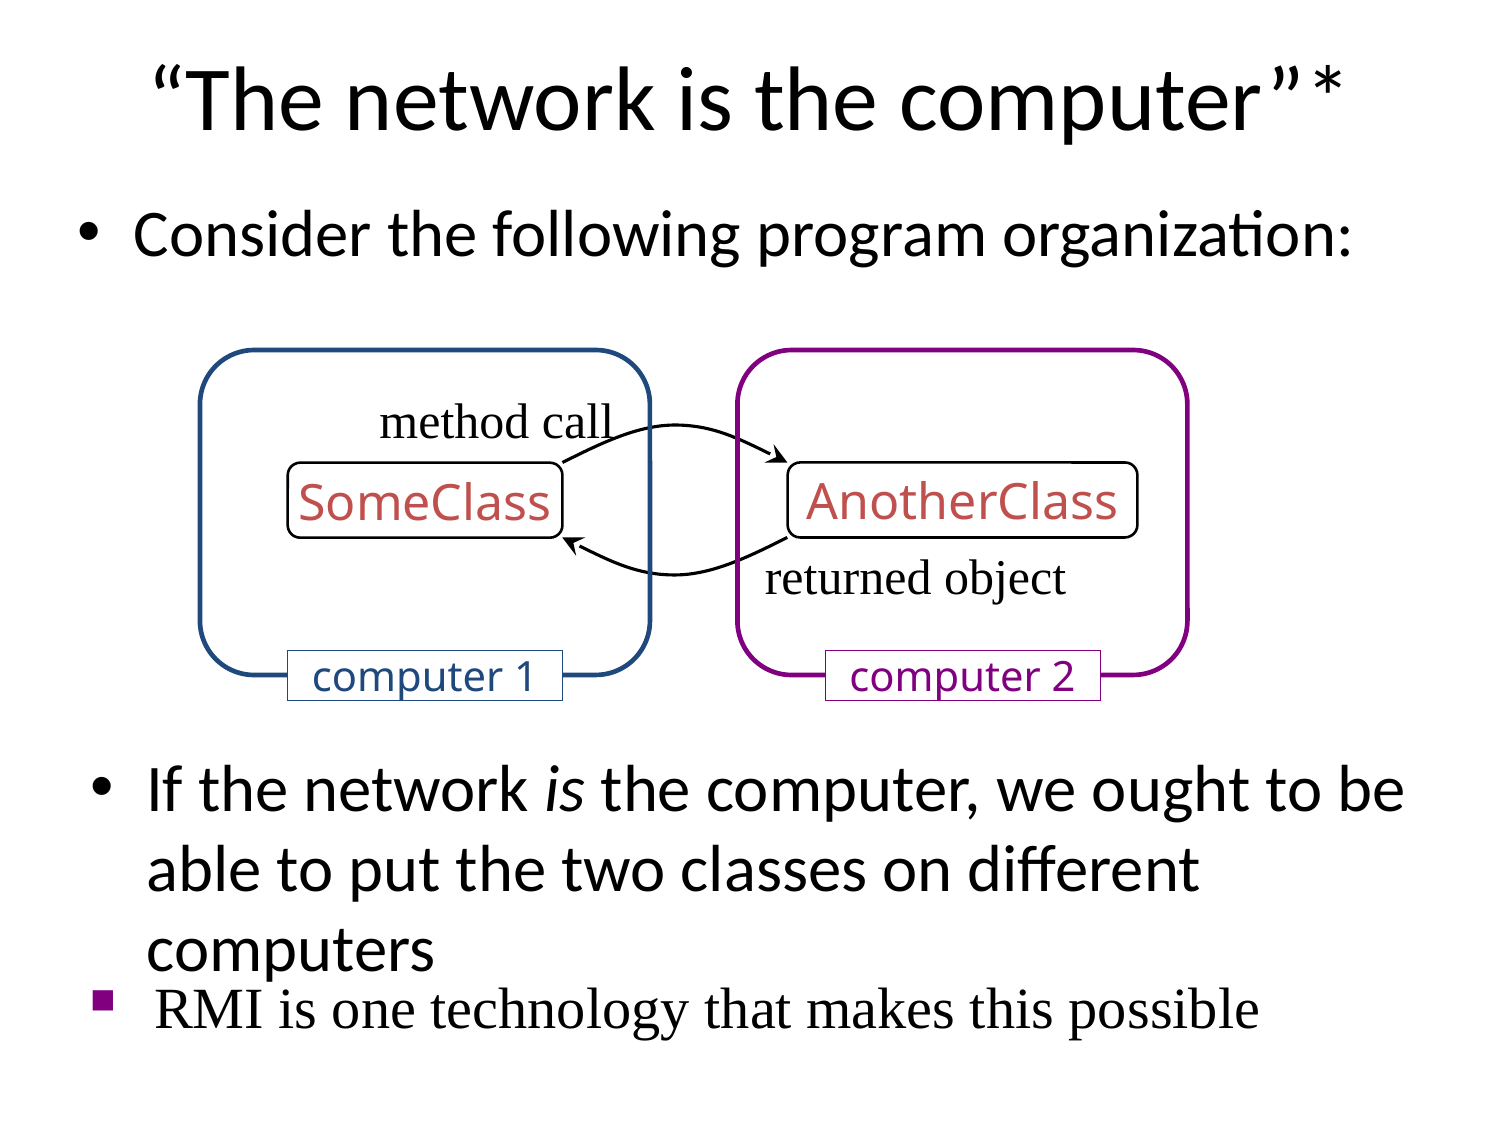

# “The network is the computer”*
Consider the following program organization:
computer 1
computer 2
method call
AnotherClass
SomeClass
returned object
If the network is the computer, we ought to be able to put the two classes on different computers
 RMI is one technology that makes this possible